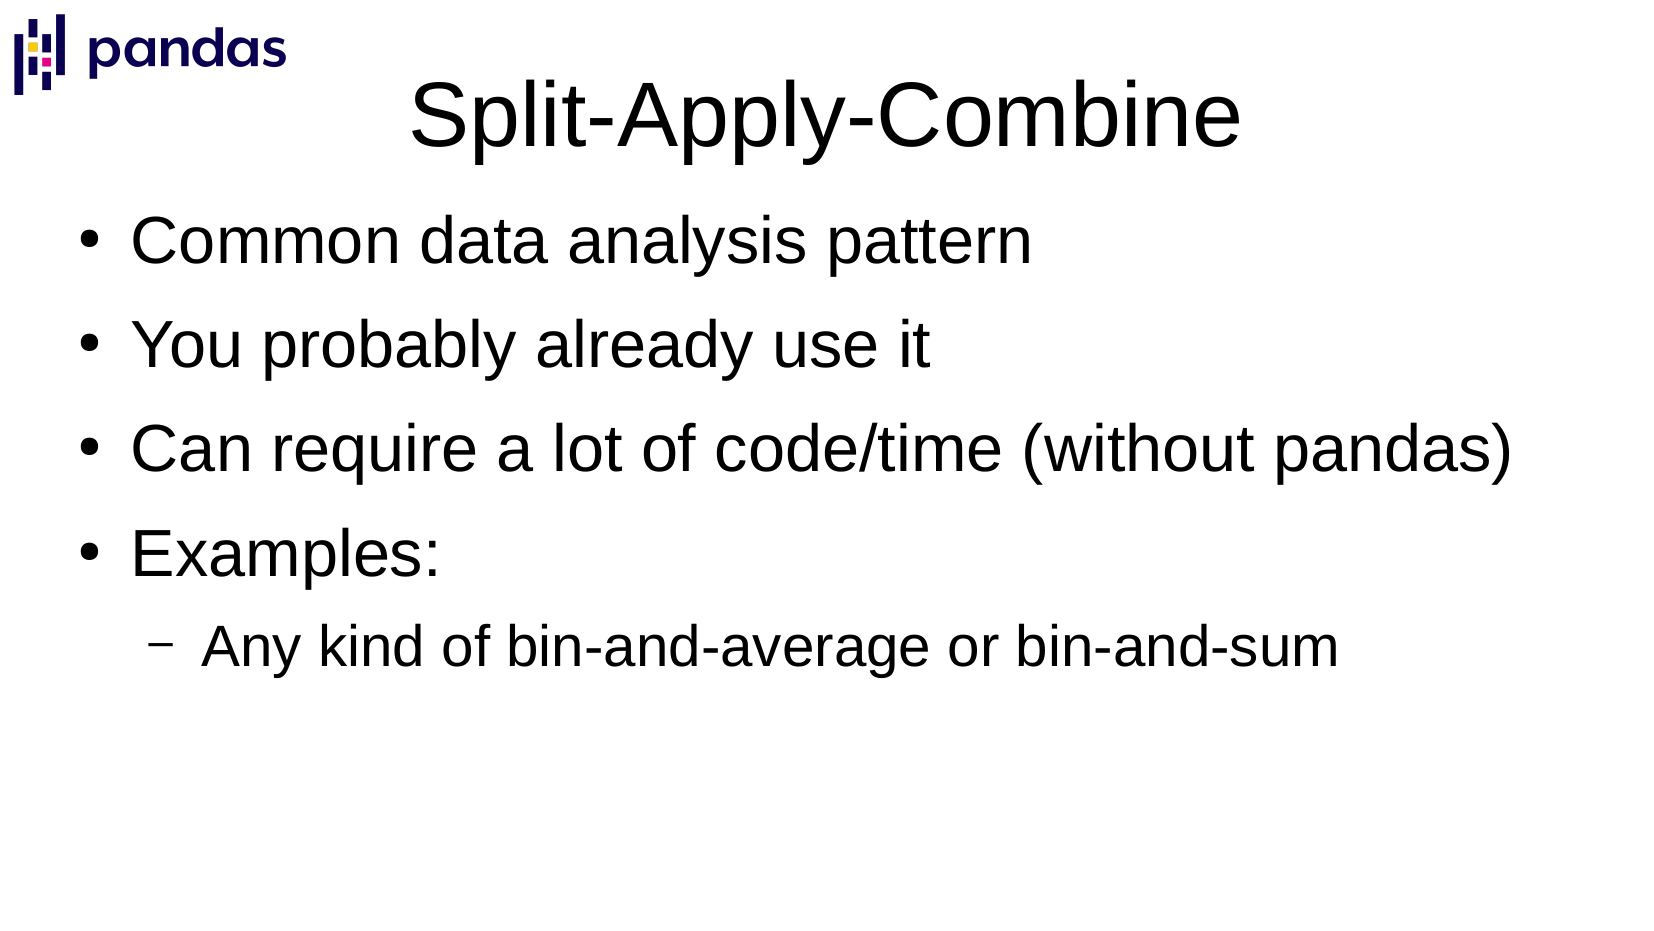

# Split-Apply-Combine
Common data analysis pattern
You probably already use it
Can require a lot of code/time (without pandas)
Examples:
Any kind of bin-and-average or bin-and-sum